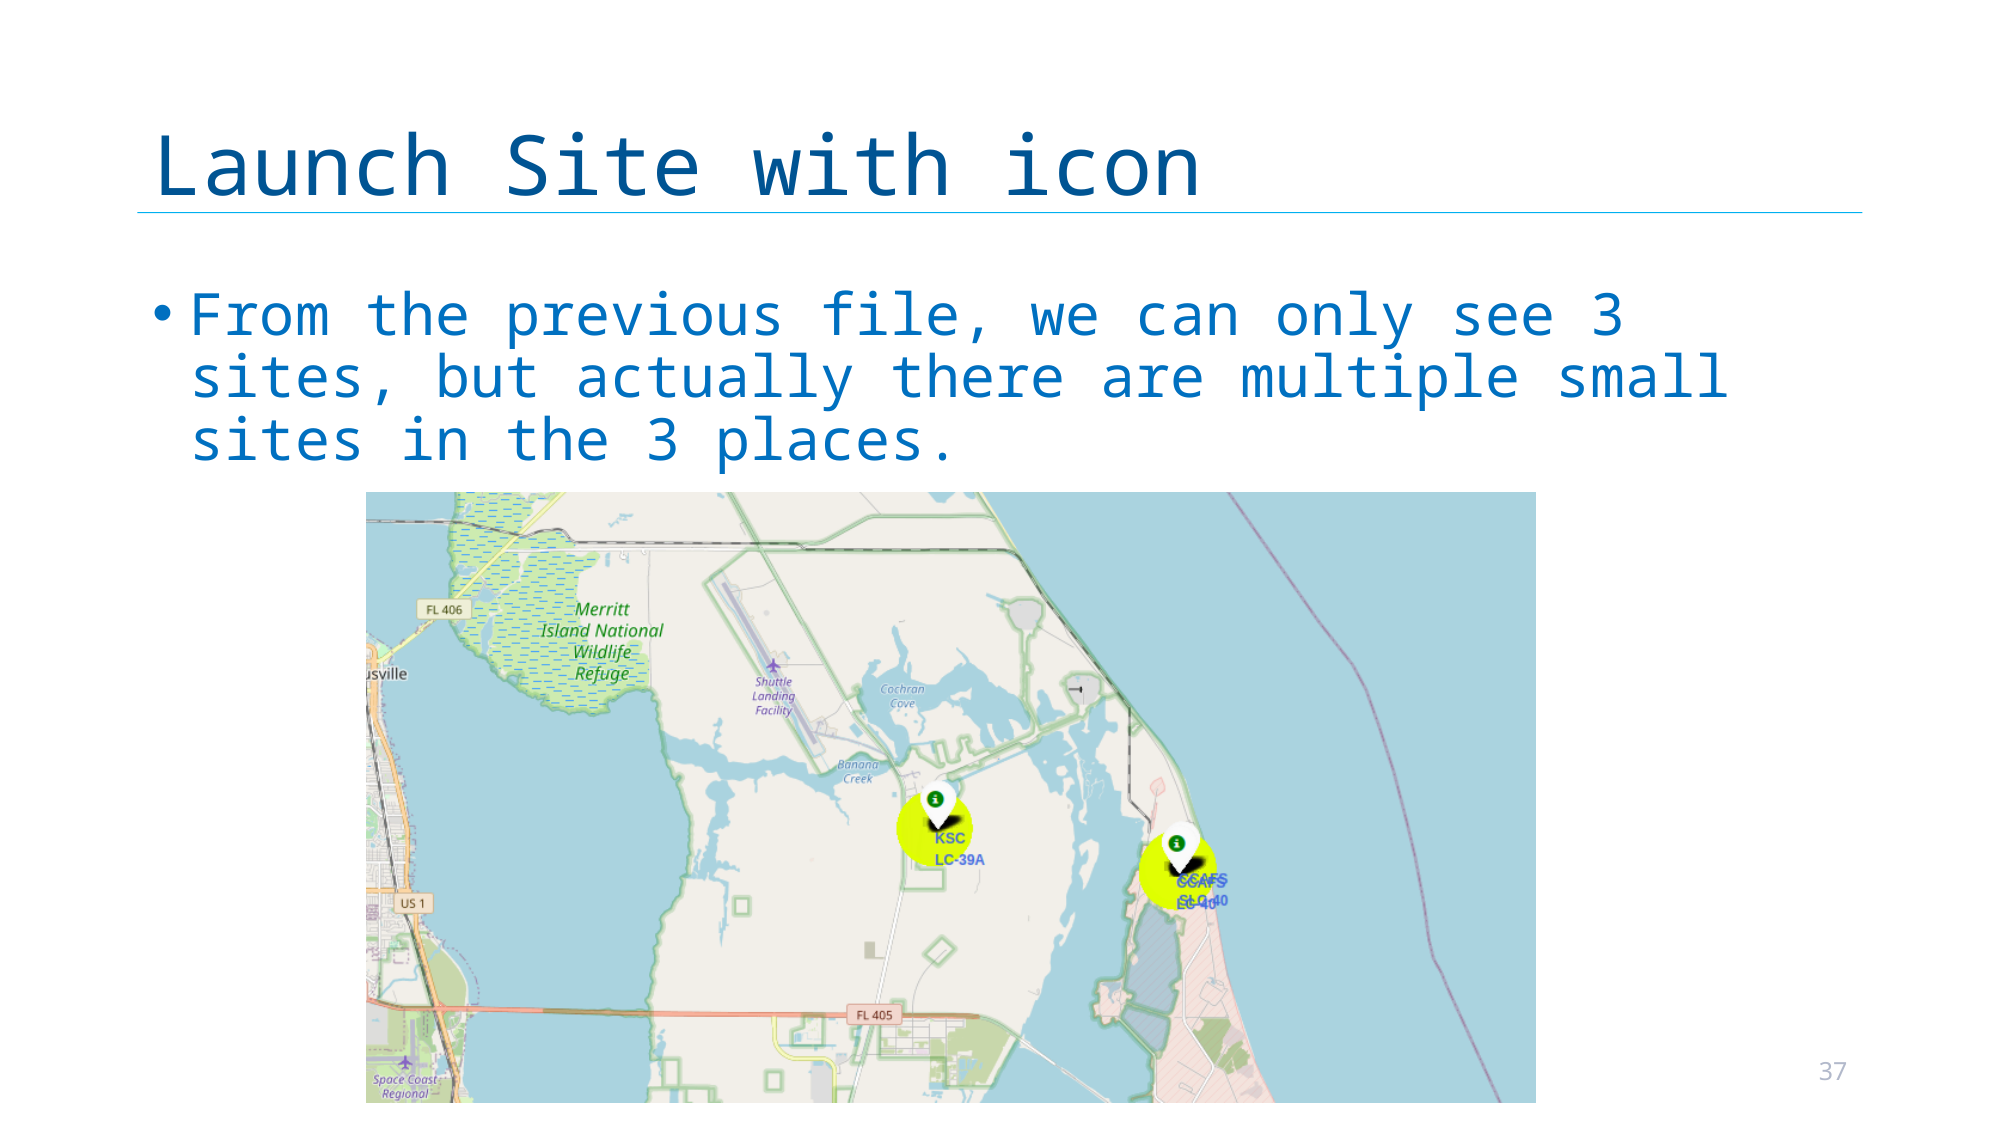

# Launch Site with icon
From the previous file, we can only see 3 sites, but actually there are multiple small sites in the 3 places.